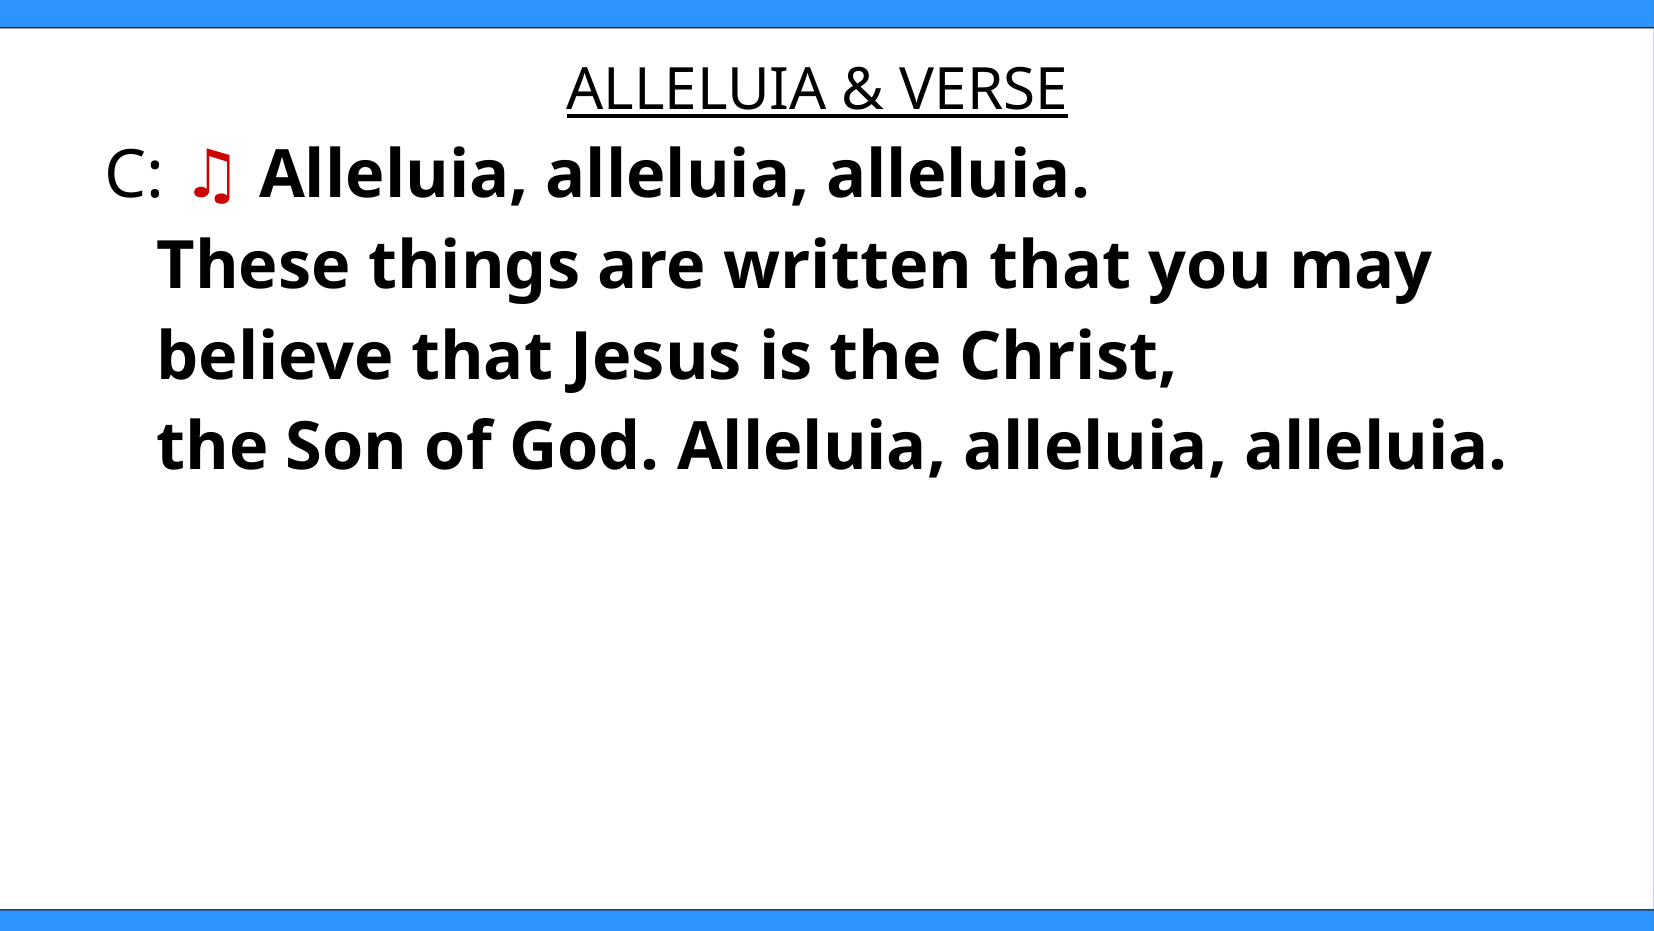

ALLELUIA & VERSE
C: ♫ Alleluia, alleluia, alleluia.
 These things are written that you may
 believe that Jesus is the Christ,
 the Son of God. Alleluia, alleluia, alleluia.